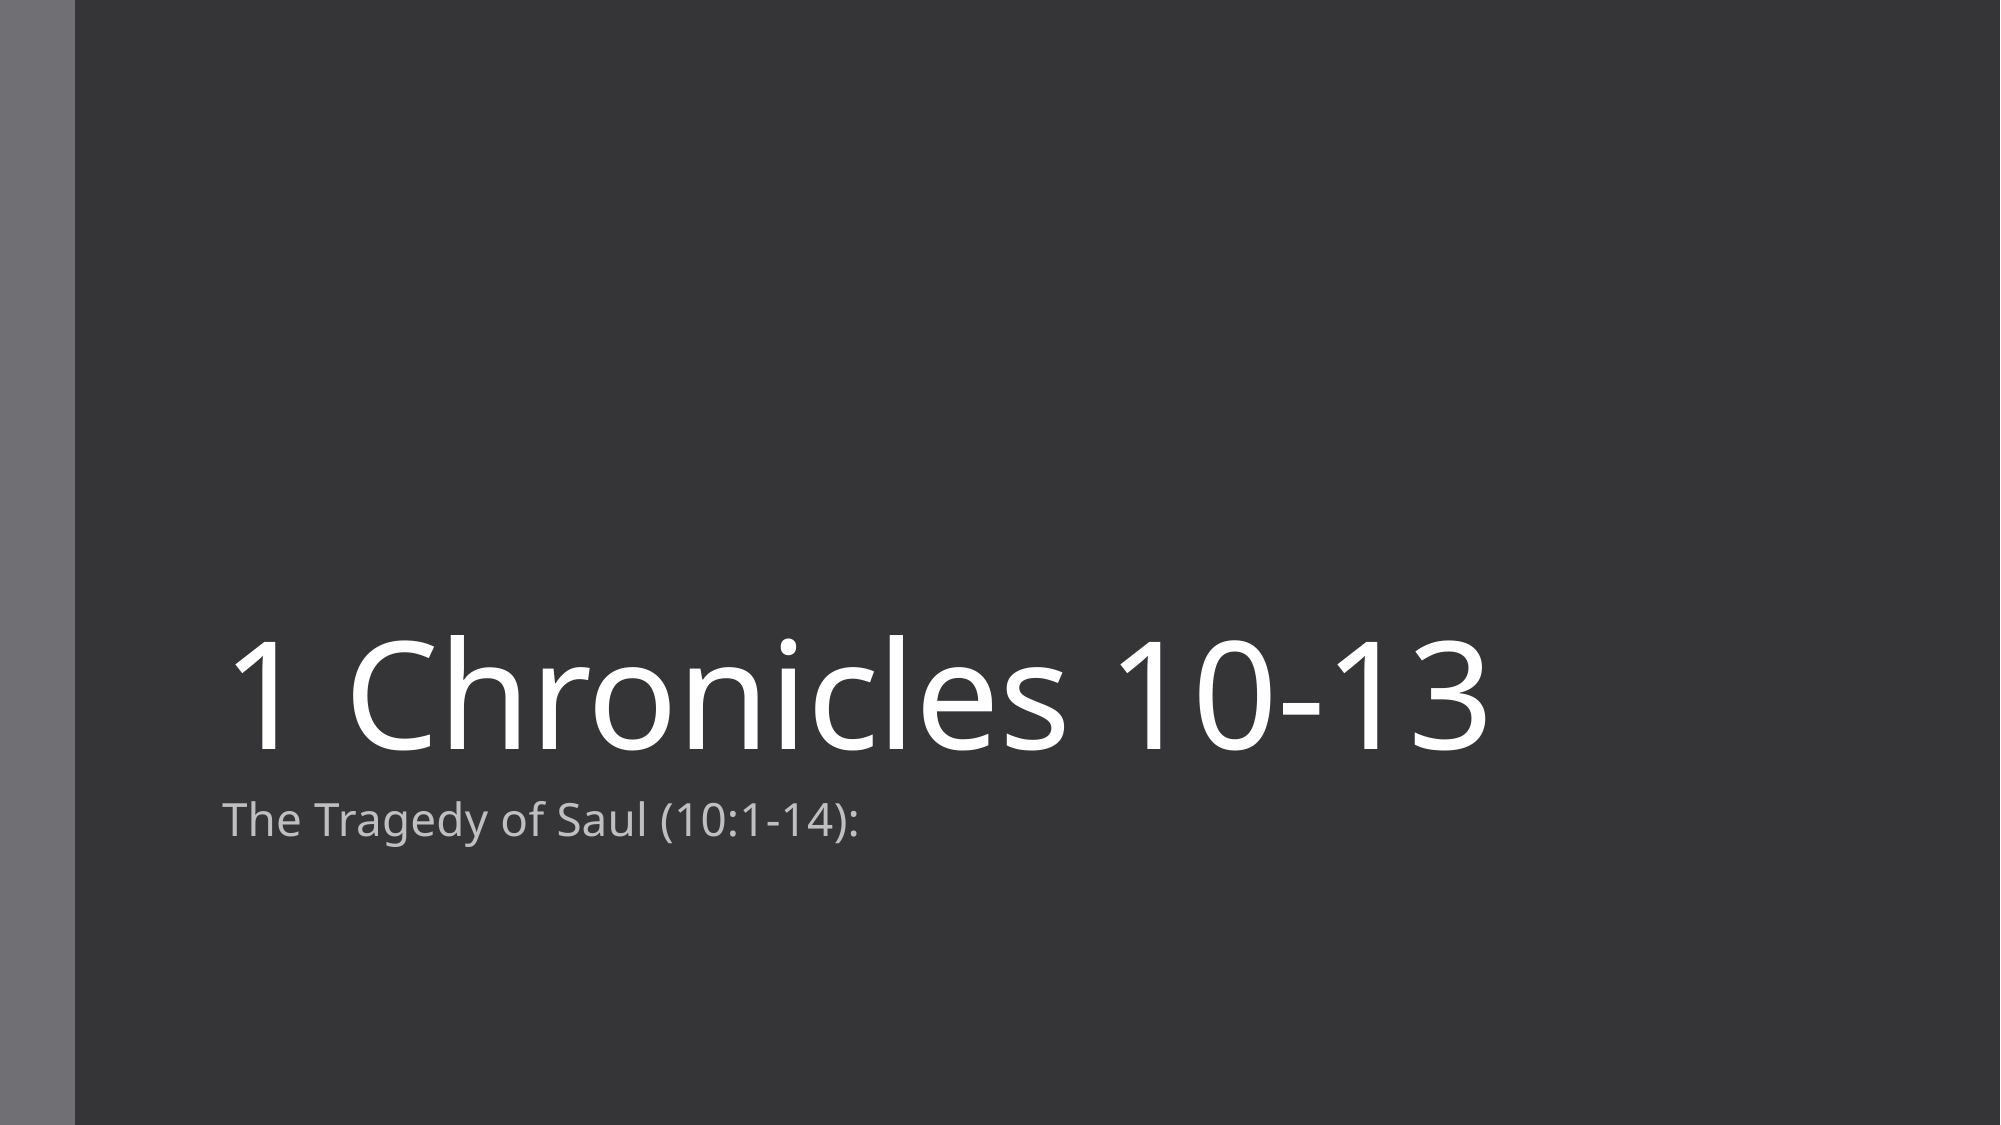

# 1 Chronicles 10-13
The Tragedy of Saul (10:1-14):